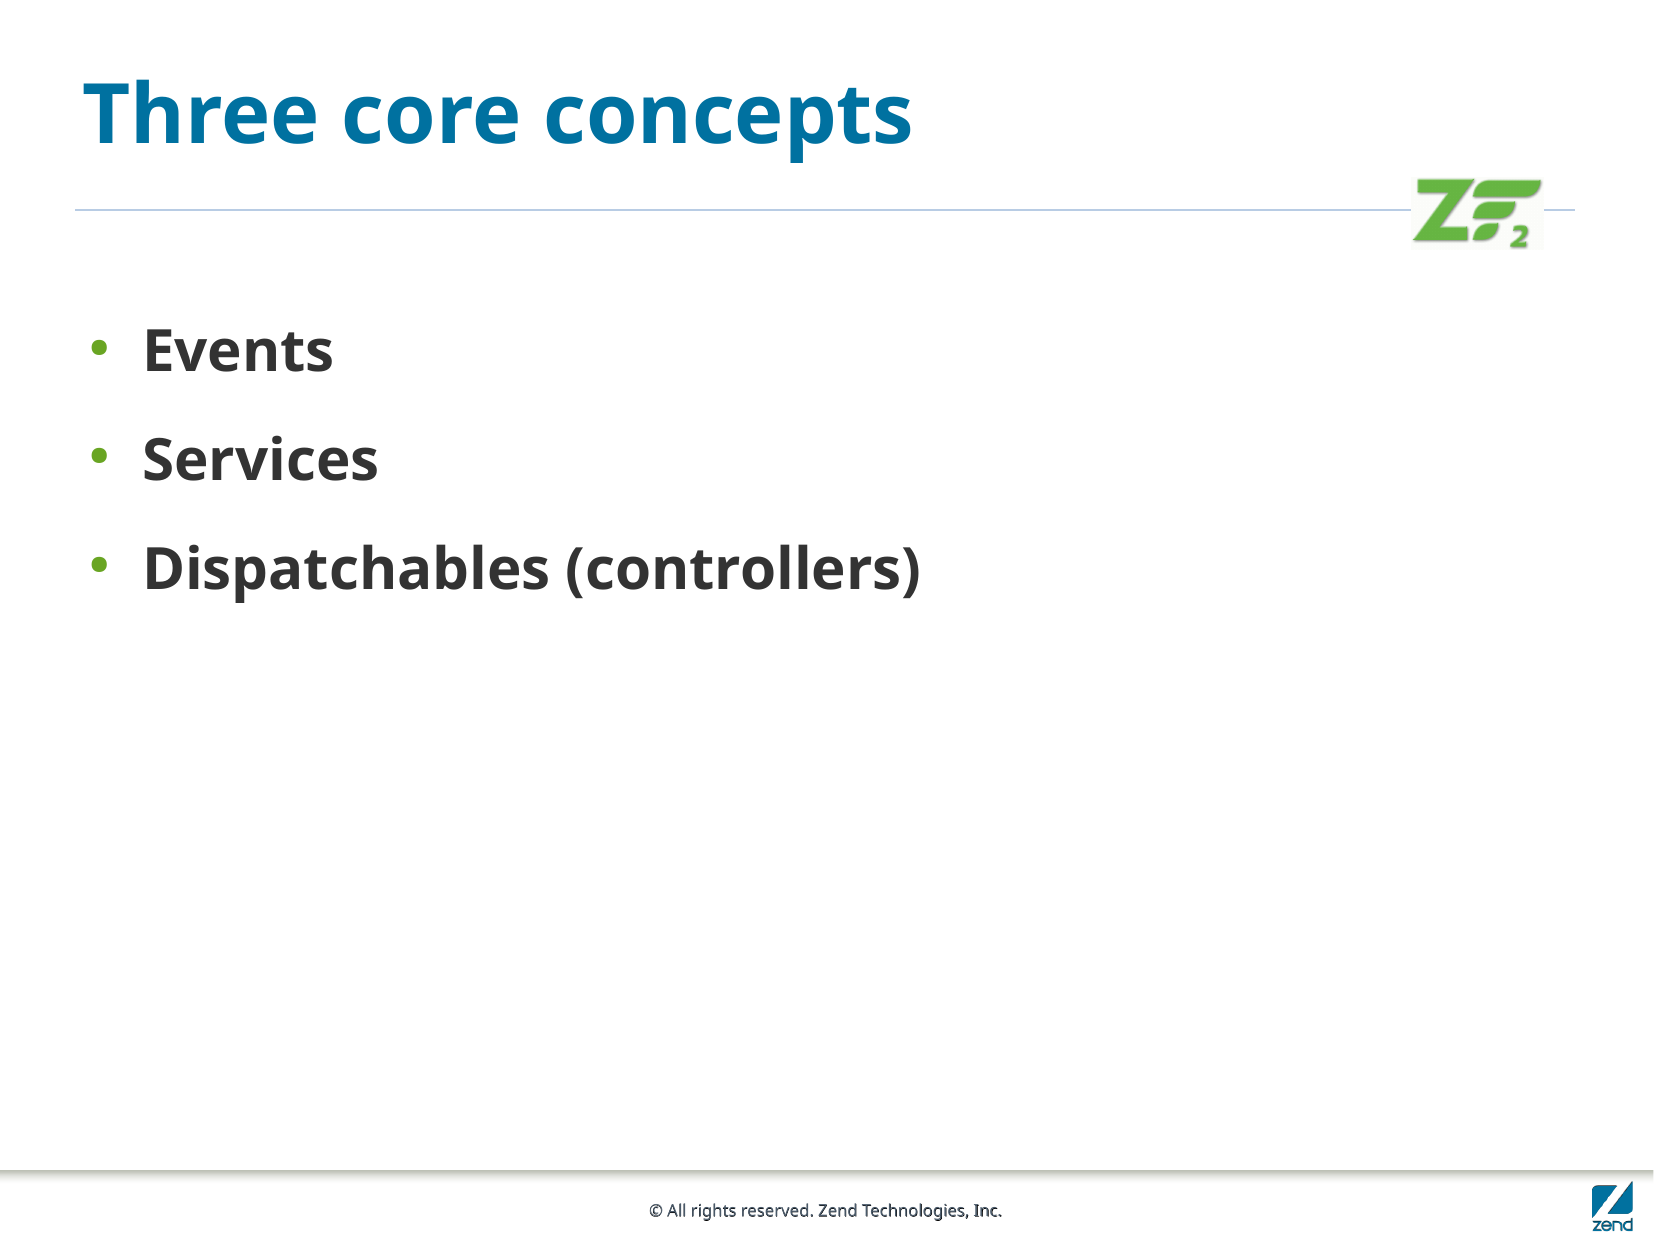

# Three core concepts
Events
Services
Dispatchables (controllers)